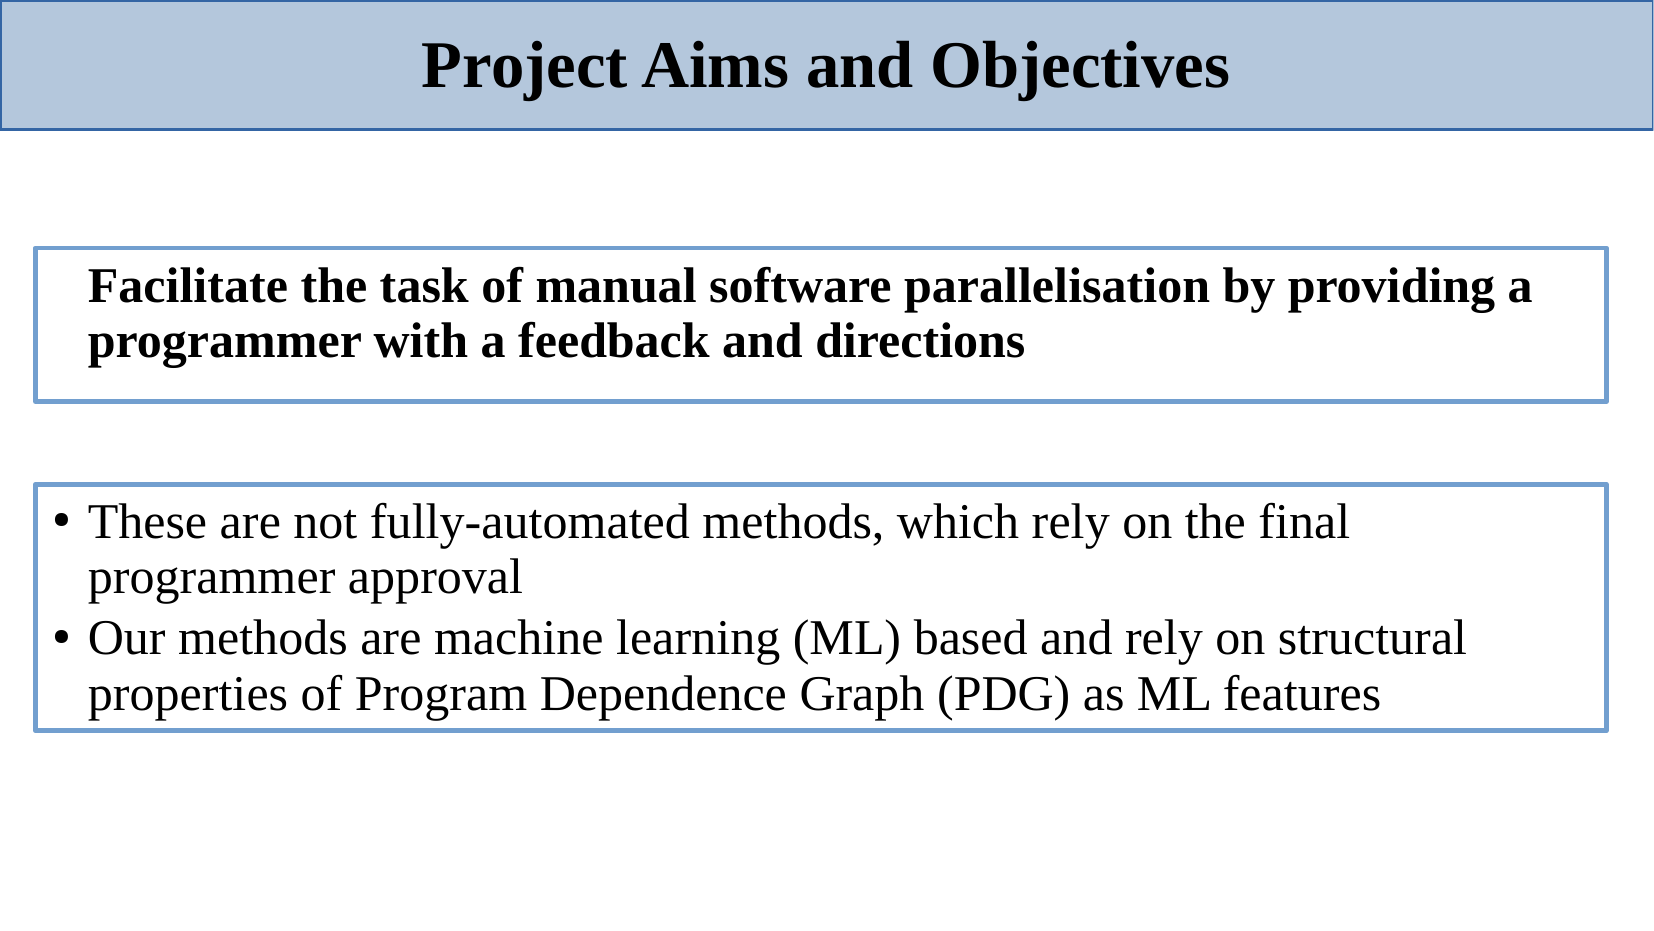

# Project Aims and Objectives
Facilitate the task of manual software parallelisation by providing a programmer with a feedback and directions
These are not fully-automated methods, which rely on the final programmer approval
Our methods are machine learning (ML) based and rely on structural properties of Program Dependence Graph (PDG) as ML features